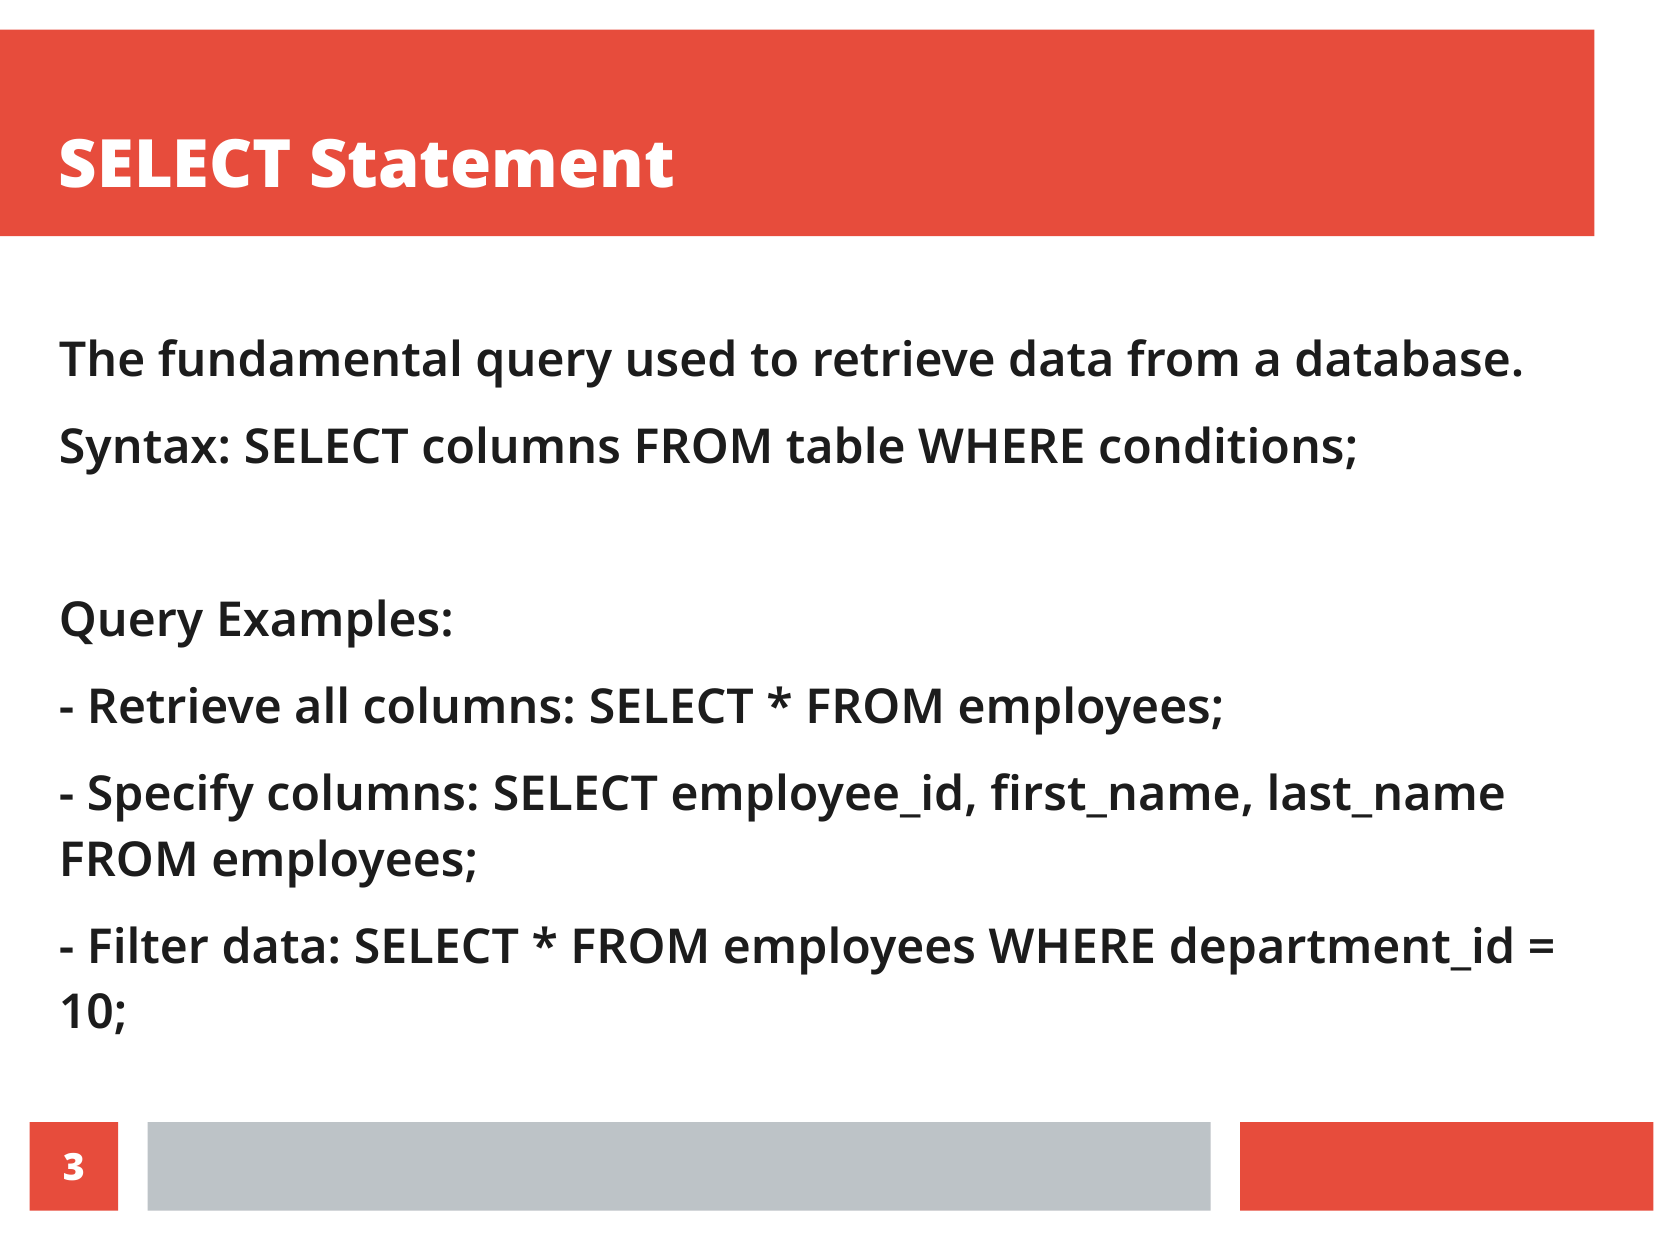

# SELECT Statement
The fundamental query used to retrieve data from a database.
Syntax: SELECT columns FROM table WHERE conditions;
Query Examples:
- Retrieve all columns: SELECT * FROM employees;
- Specify columns: SELECT employee_id, first_name, last_name FROM employees;
- Filter data: SELECT * FROM employees WHERE department_id = 10;
3